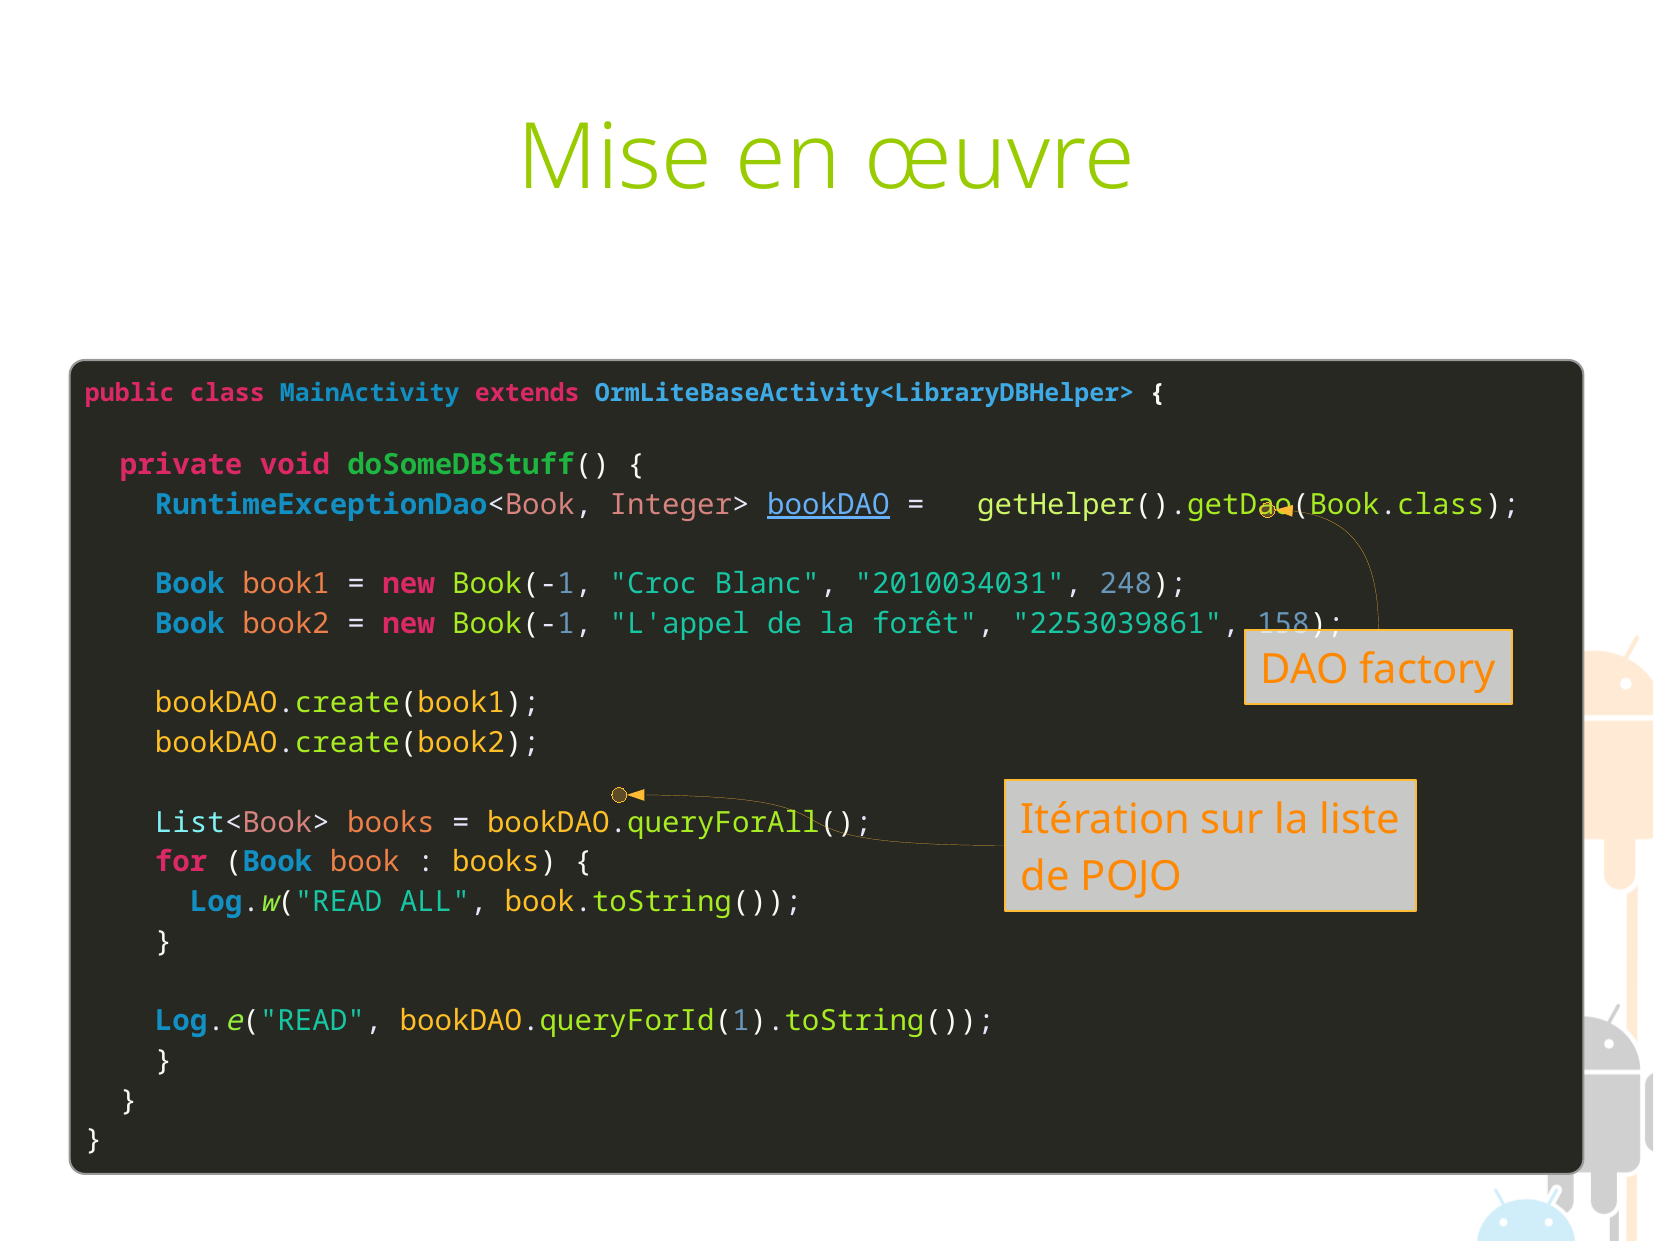

# Mise en œuvre
public class MainActivity extends OrmLiteBaseActivity<LibraryDBHelper> {
 private void doSomeDBStuff() {
 RuntimeExceptionDao<Book, Integer> bookDAO = getHelper().getDao(Book.class);
 Book book1 = new Book(-1, "Croc Blanc", "2010034031", 248);
 Book book2 = new Book(-1, "L'appel de la forêt", "2253039861", 158);
 bookDAO.create(book1);
 bookDAO.create(book2);
 List<Book> books = bookDAO.queryForAll();
 for (Book book : books) {
 Log.w("READ ALL", book.toString());
 }
 Log.e("READ", bookDAO.queryForId(1).toString());
 }
 }
}
DAO factory
Itération sur la liste
de POJO
session sept 2016
Yann Caron (c) 2014
68